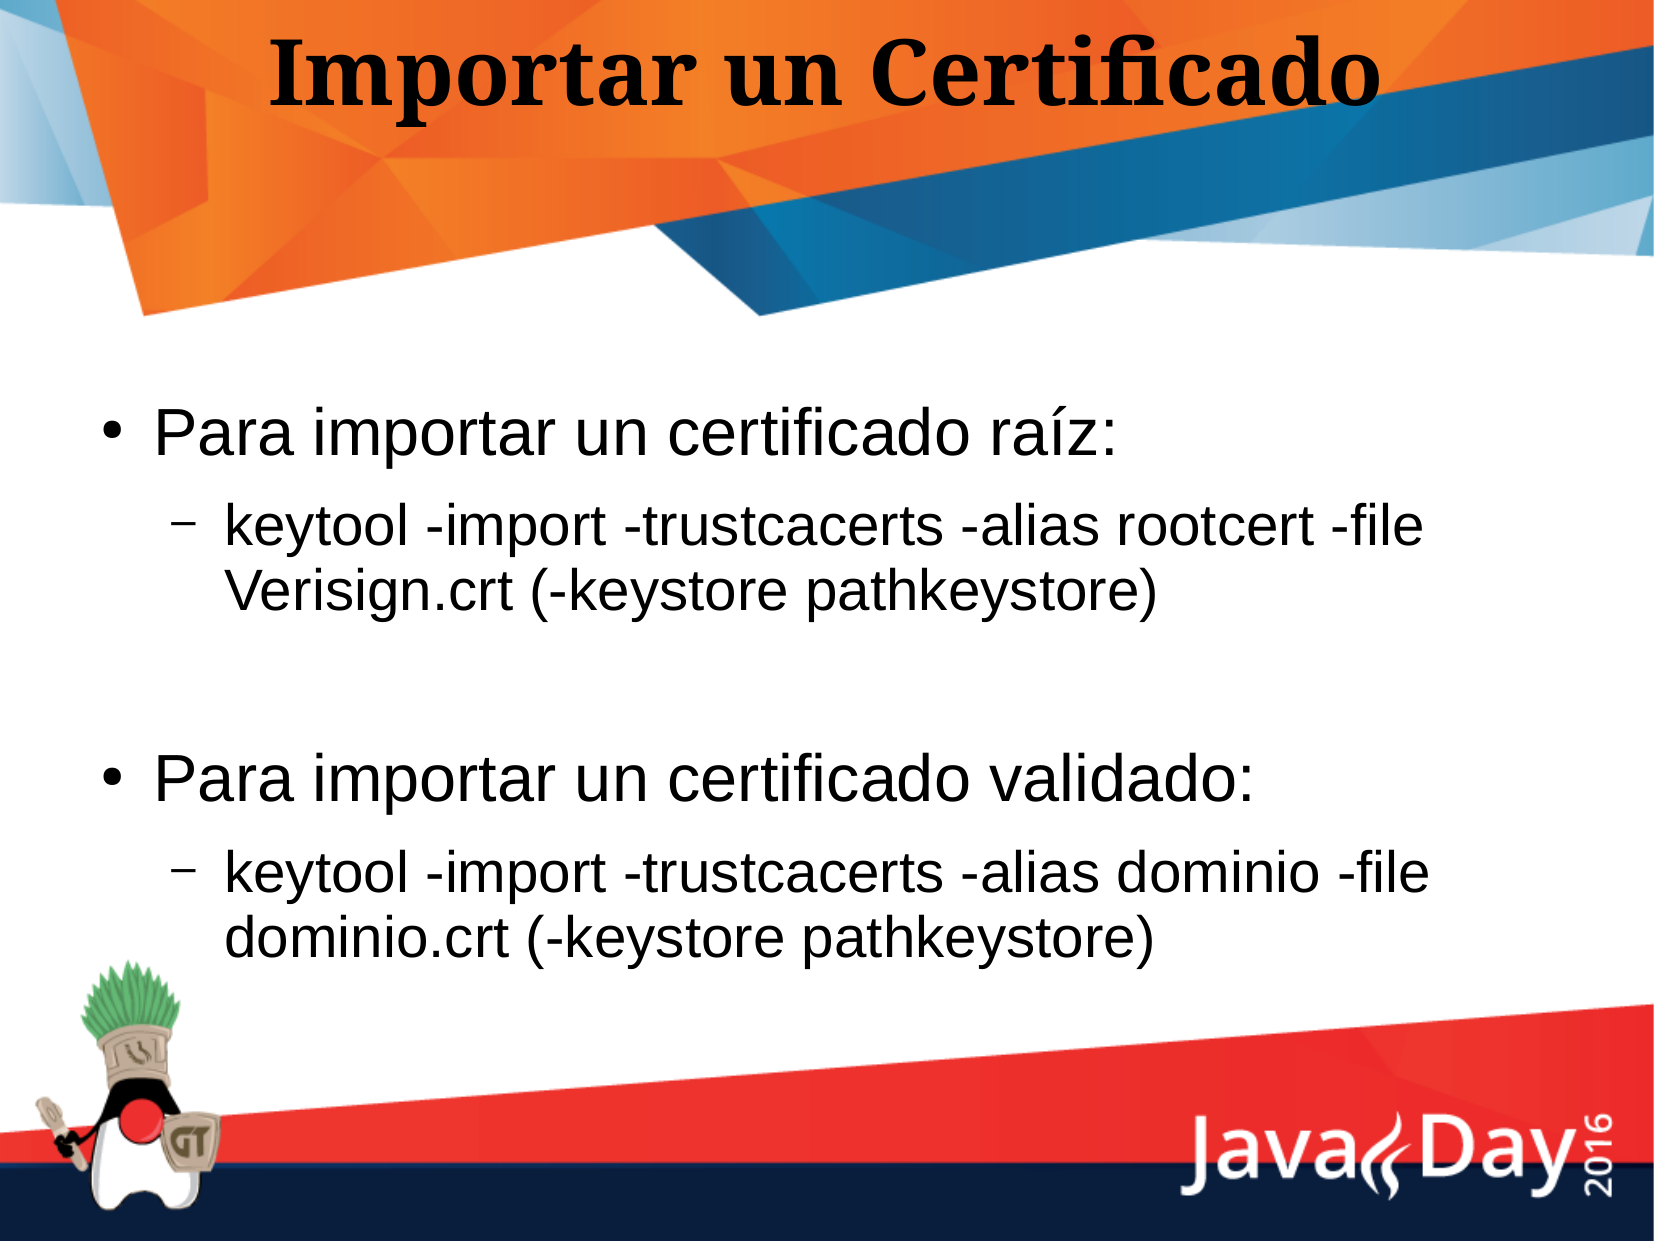

# Importar un Certificado
Para importar un certificado raíz:
keytool -import -trustcacerts -alias rootcert -file Verisign.crt (-keystore pathkeystore)
Para importar un certificado validado:
keytool -import -trustcacerts -alias dominio -file dominio.crt (-keystore pathkeystore)